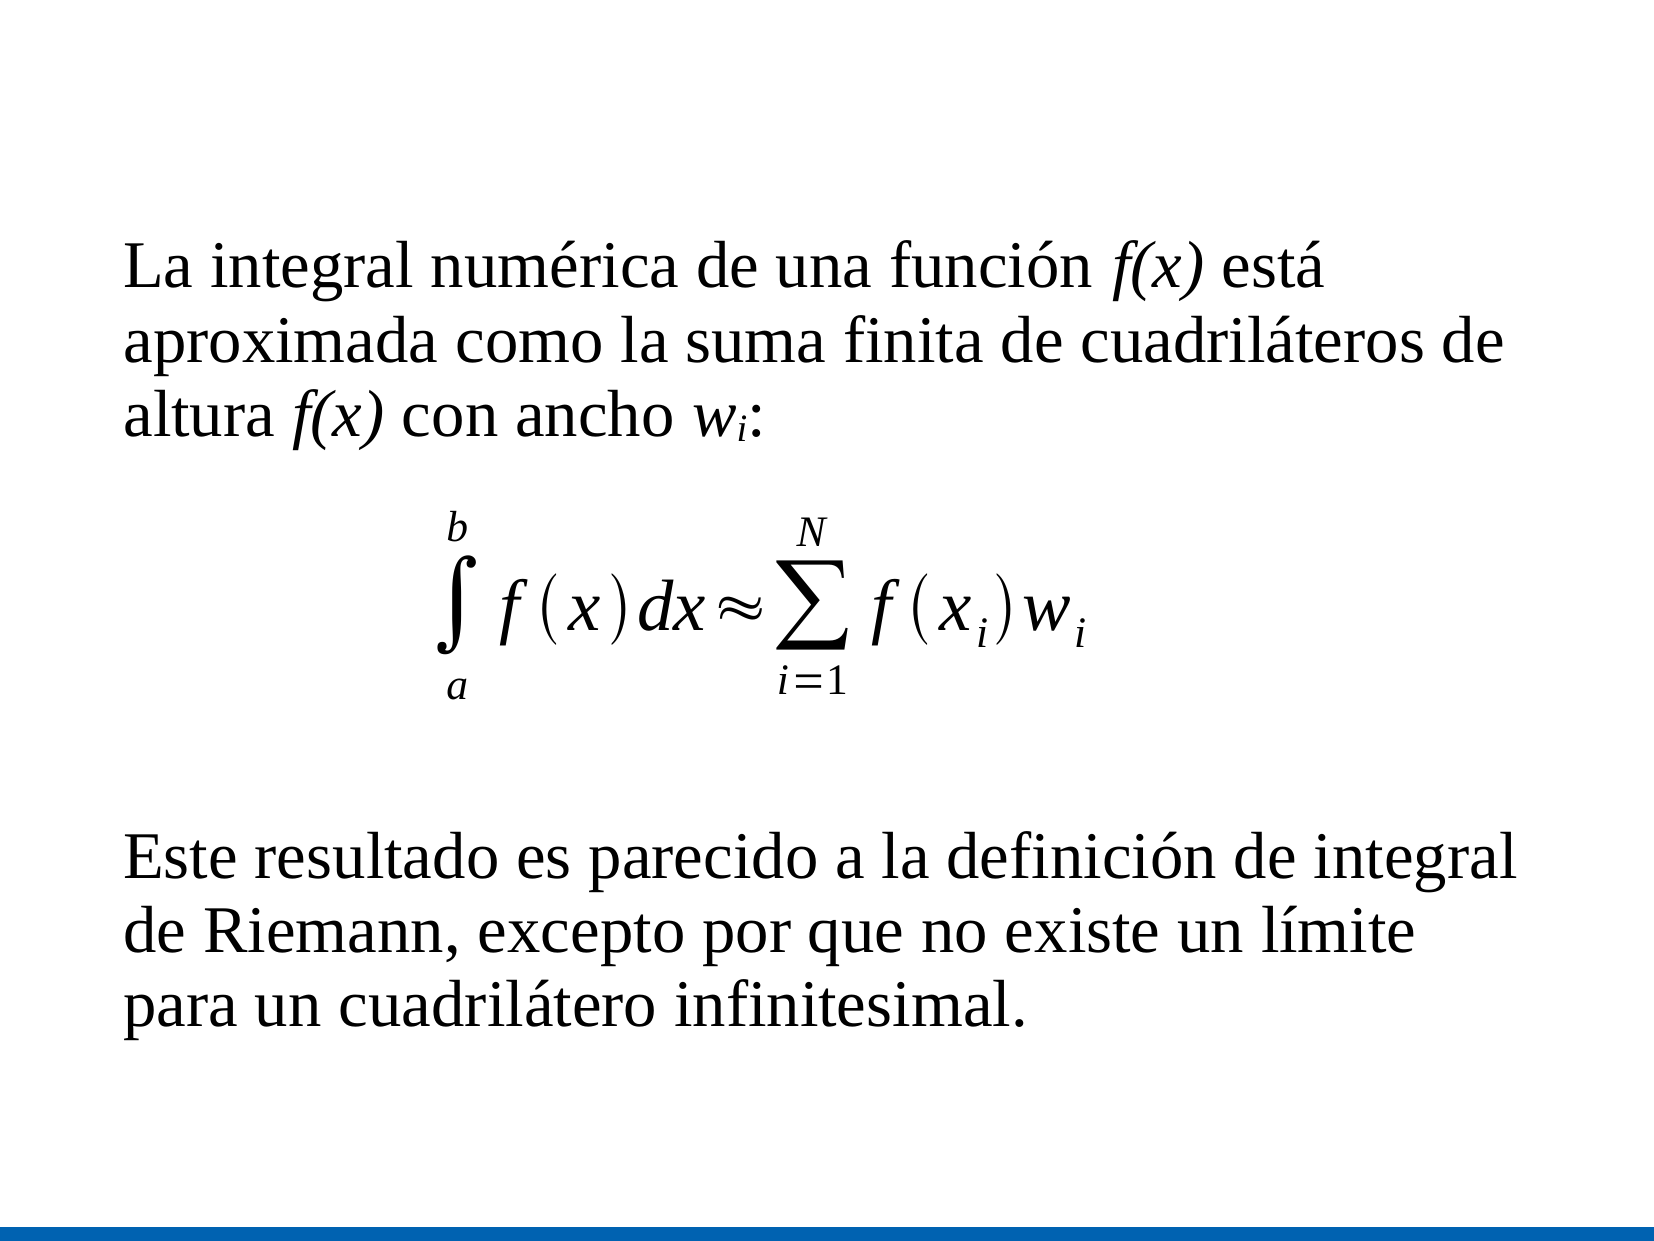

# La integral numérica de una función f(x) está aproximada como la suma finita de cuadriláteros de altura f(x) con ancho wi:
Este resultado es parecido a la definición de integral de Riemann, excepto por que no existe un límite para un cuadrilátero infinitesimal.